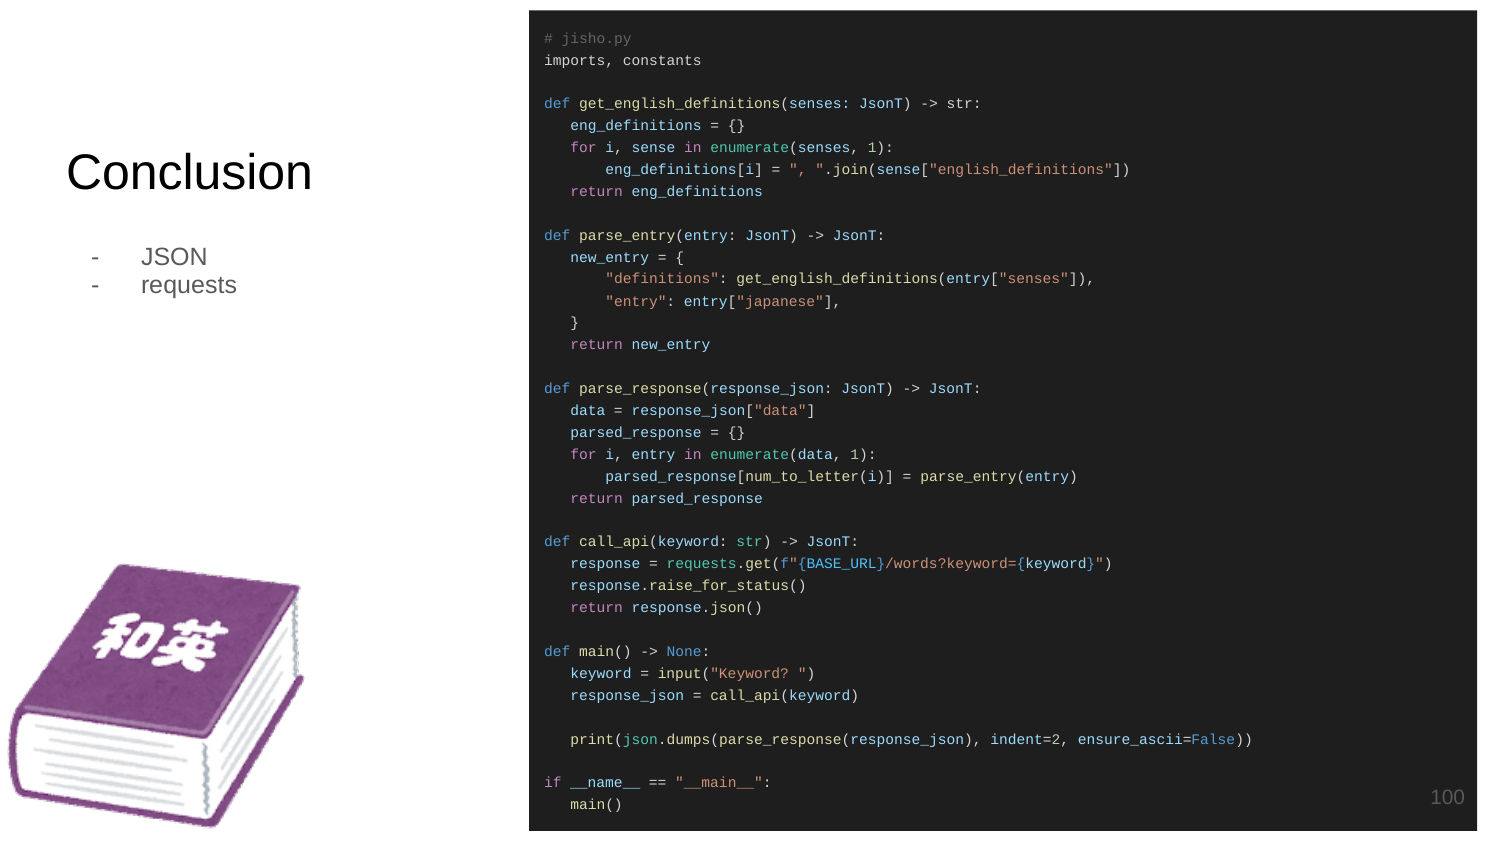

# jisho.py
imports, constants
def get_english_definitions(senses: JsonT) -> str:
 eng_definitions = {}
 for i, sense in enumerate(senses, 1):
 eng_definitions[i] = ", ".join(sense["english_definitions"])
 return eng_definitions
def parse_entry(entry: JsonT) -> JsonT:
 new_entry = {
 "definitions": get_english_definitions(entry["senses"]),
 "entry": entry["japanese"],
 }
 return new_entry
def parse_response(response_json: JsonT) -> JsonT:
 data = response_json["data"]
 parsed_response = {}
 for i, entry in enumerate(data, 1):
 parsed_response[num_to_letter(i)] = parse_entry(entry)
 return parsed_response
def call_api(keyword: str) -> JsonT:
 response = requests.get(f"{BASE_URL}/words?keyword={keyword}")
 response.raise_for_status()
 return response.json()
def main() -> None:
 keyword = input("Keyword? ")
 response_json = call_api(keyword)
 print(json.dumps(parse_response(response_json), indent=2, ensure_ascii=False))
if __name__ == "__main__":
 main()
# Conclusion
JSON
requests